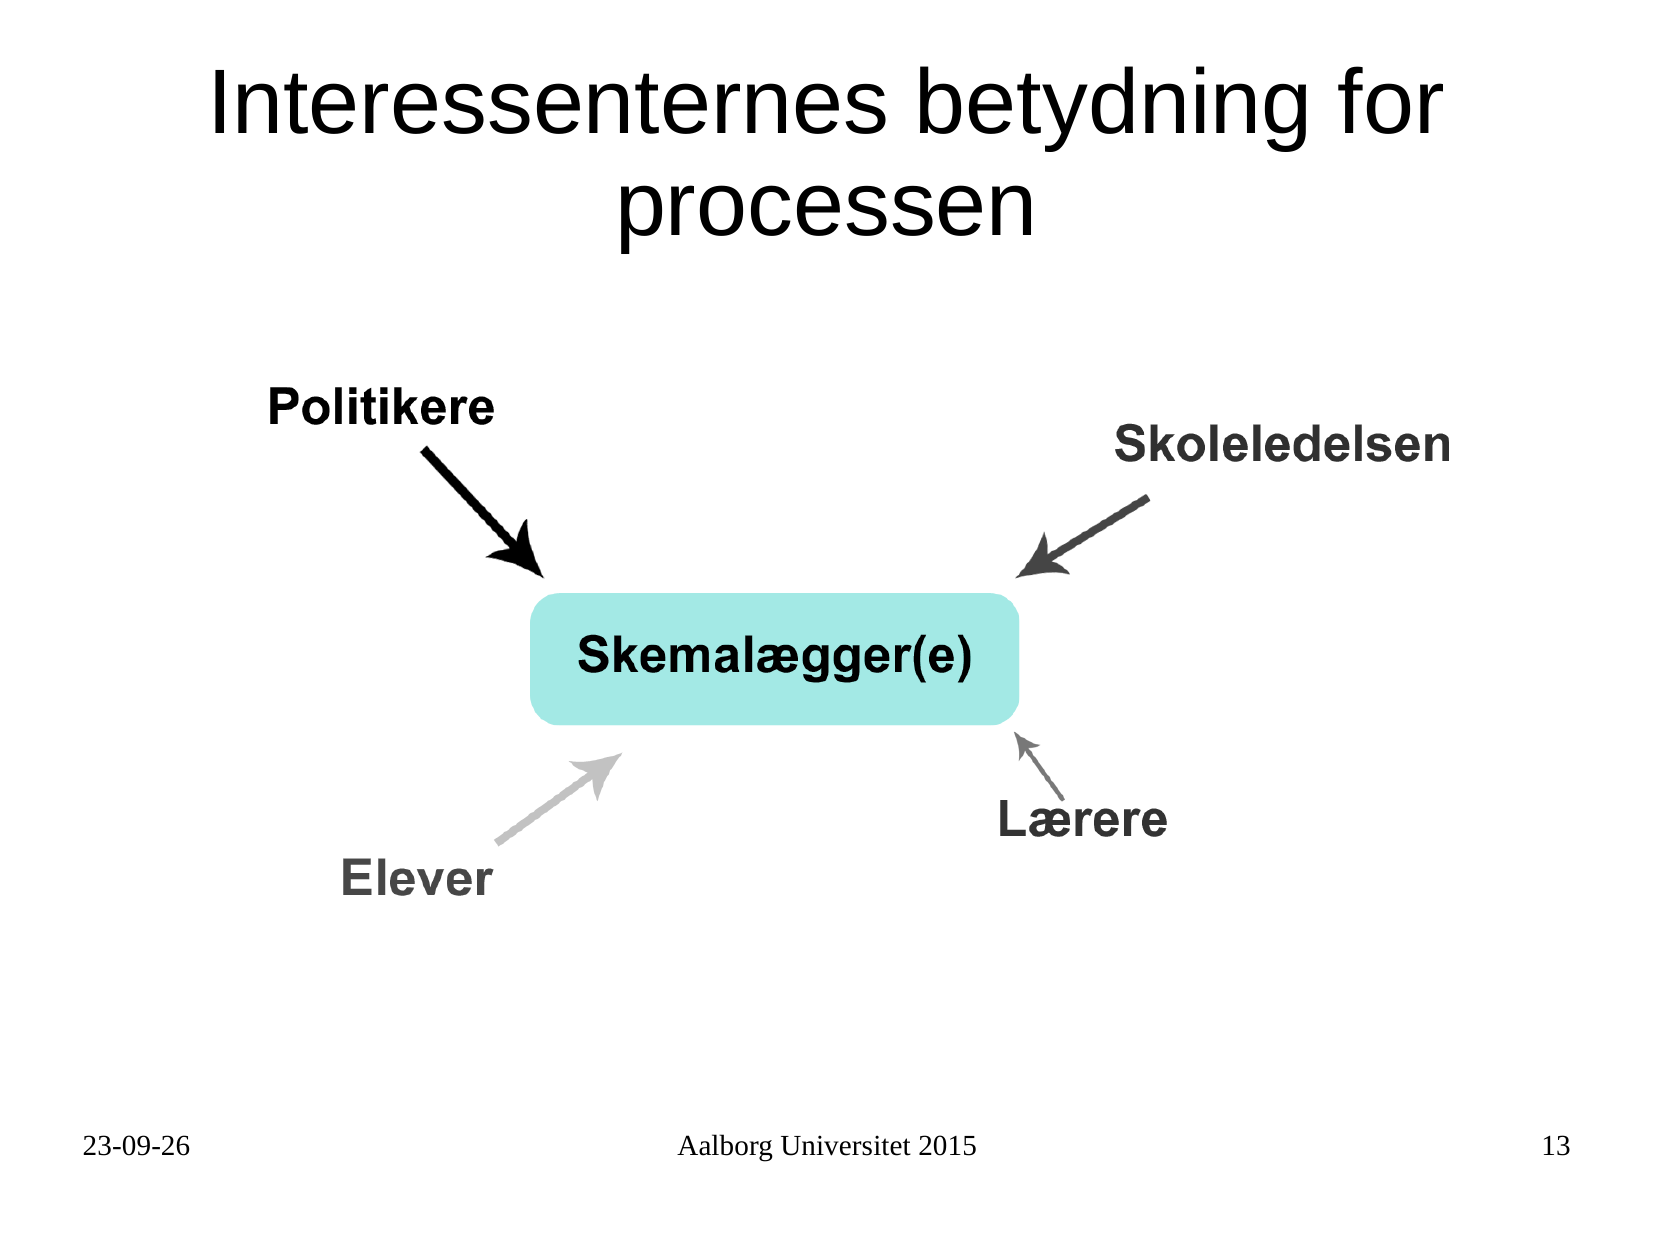

# Interessenternes betydning for processen
Aalborg Universitet 2015
13